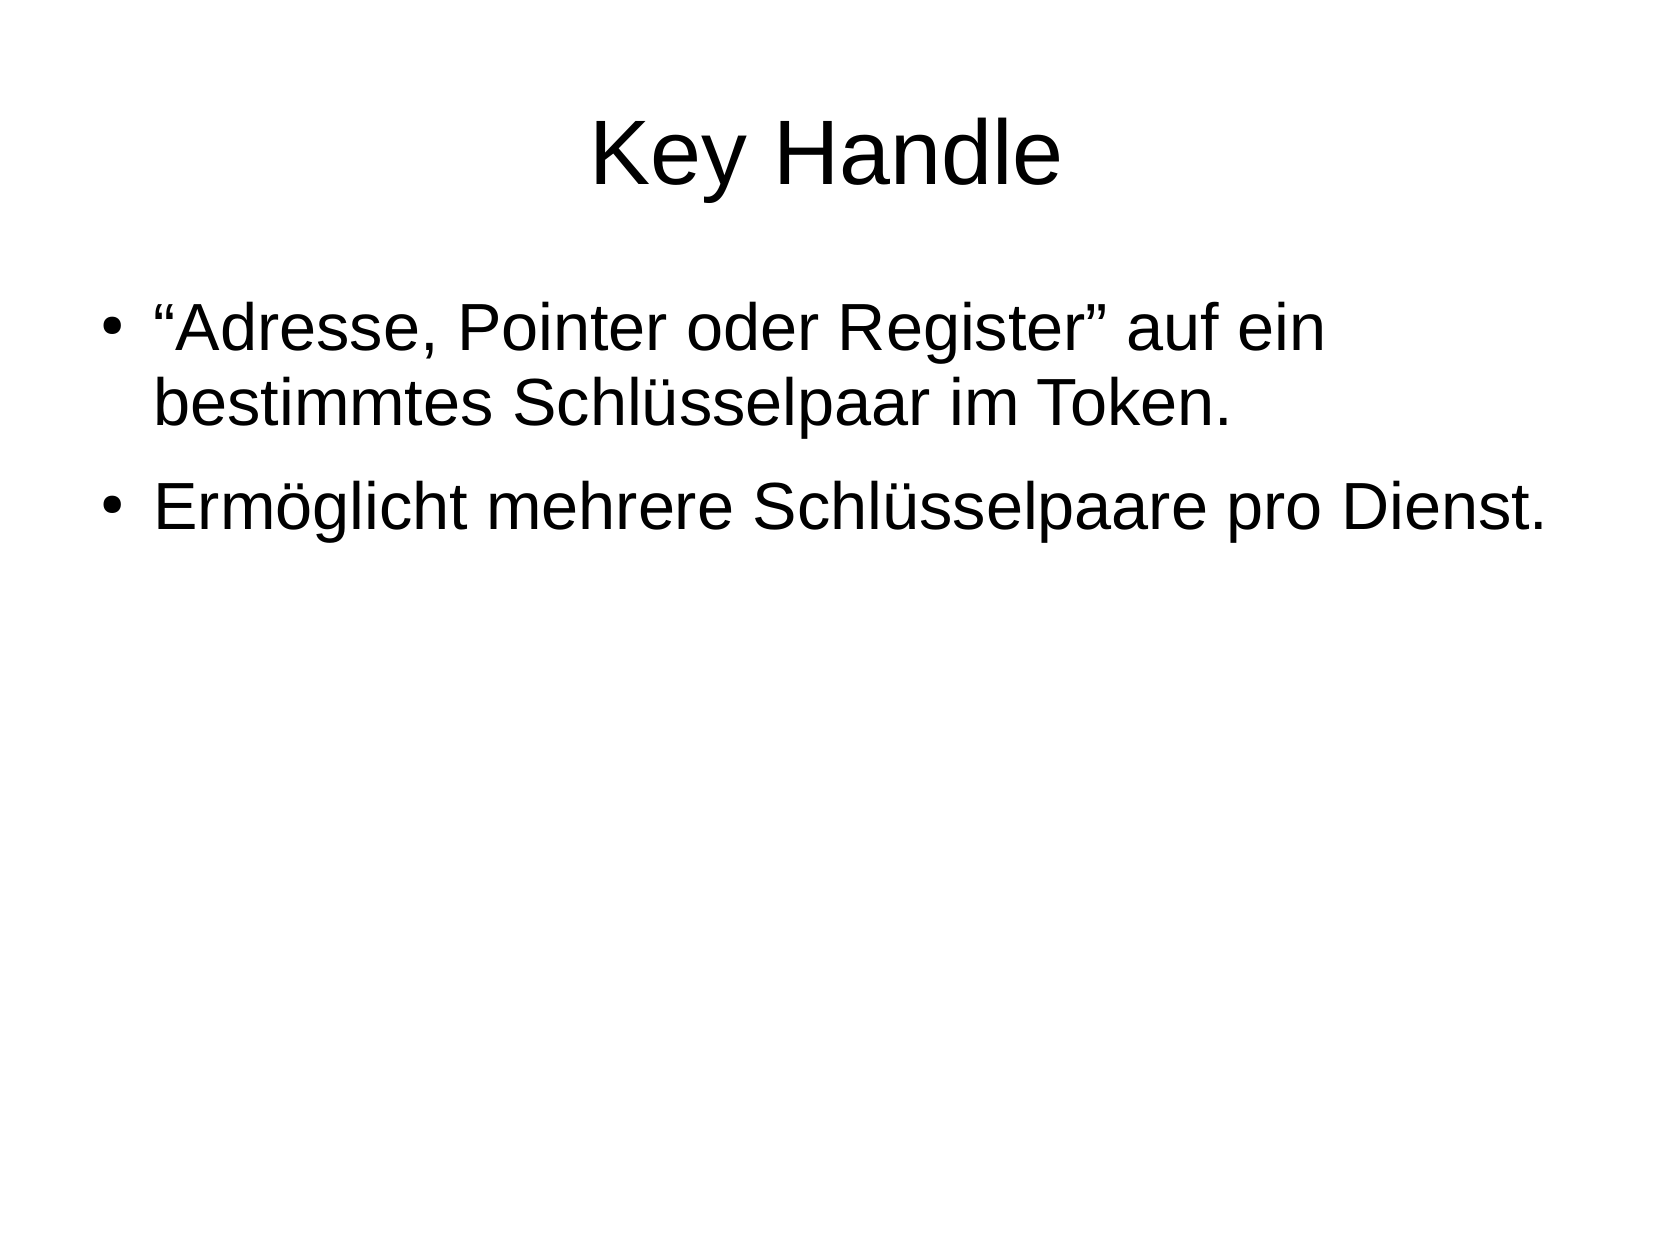

# Key Handle
“Adresse, Pointer oder Register” auf ein bestimmtes Schlüsselpaar im Token.
Ermöglicht mehrere Schlüsselpaare pro Dienst.